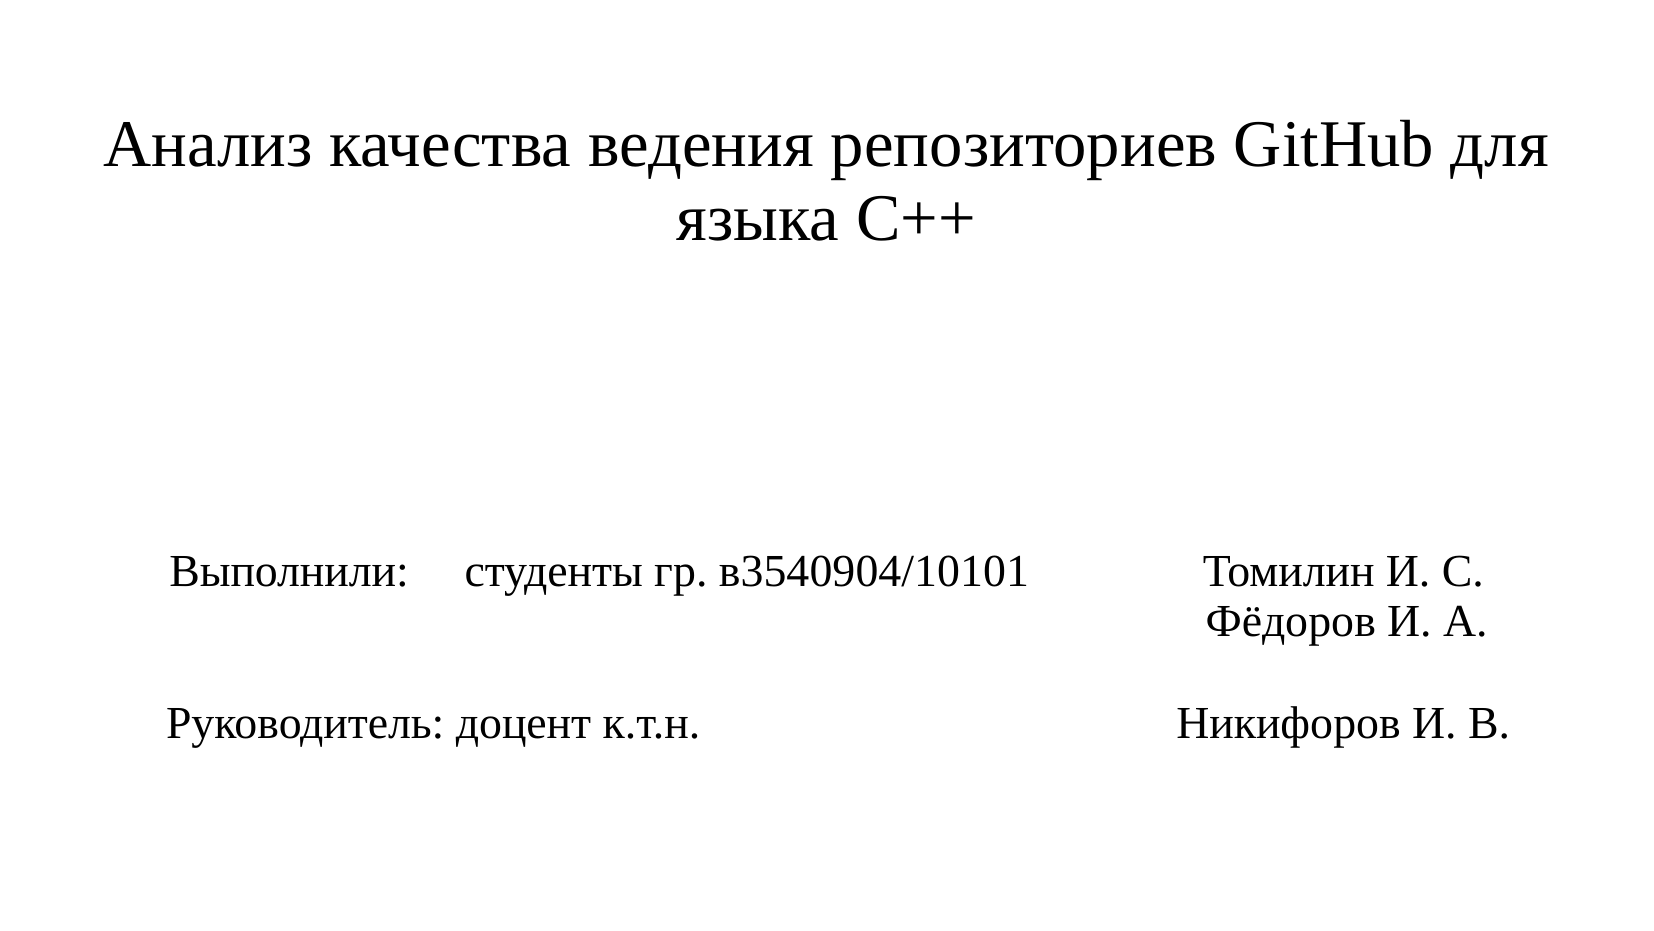

# Анализ качества ведения репозиториев GitHub для языка C++
Выполнили:	студенты гр. в3540904/10101			Томилин И. С.
												 	 Фёдоров И. А.
 Руководитель: доцент к.т.н.					 		Никифоров И. В.